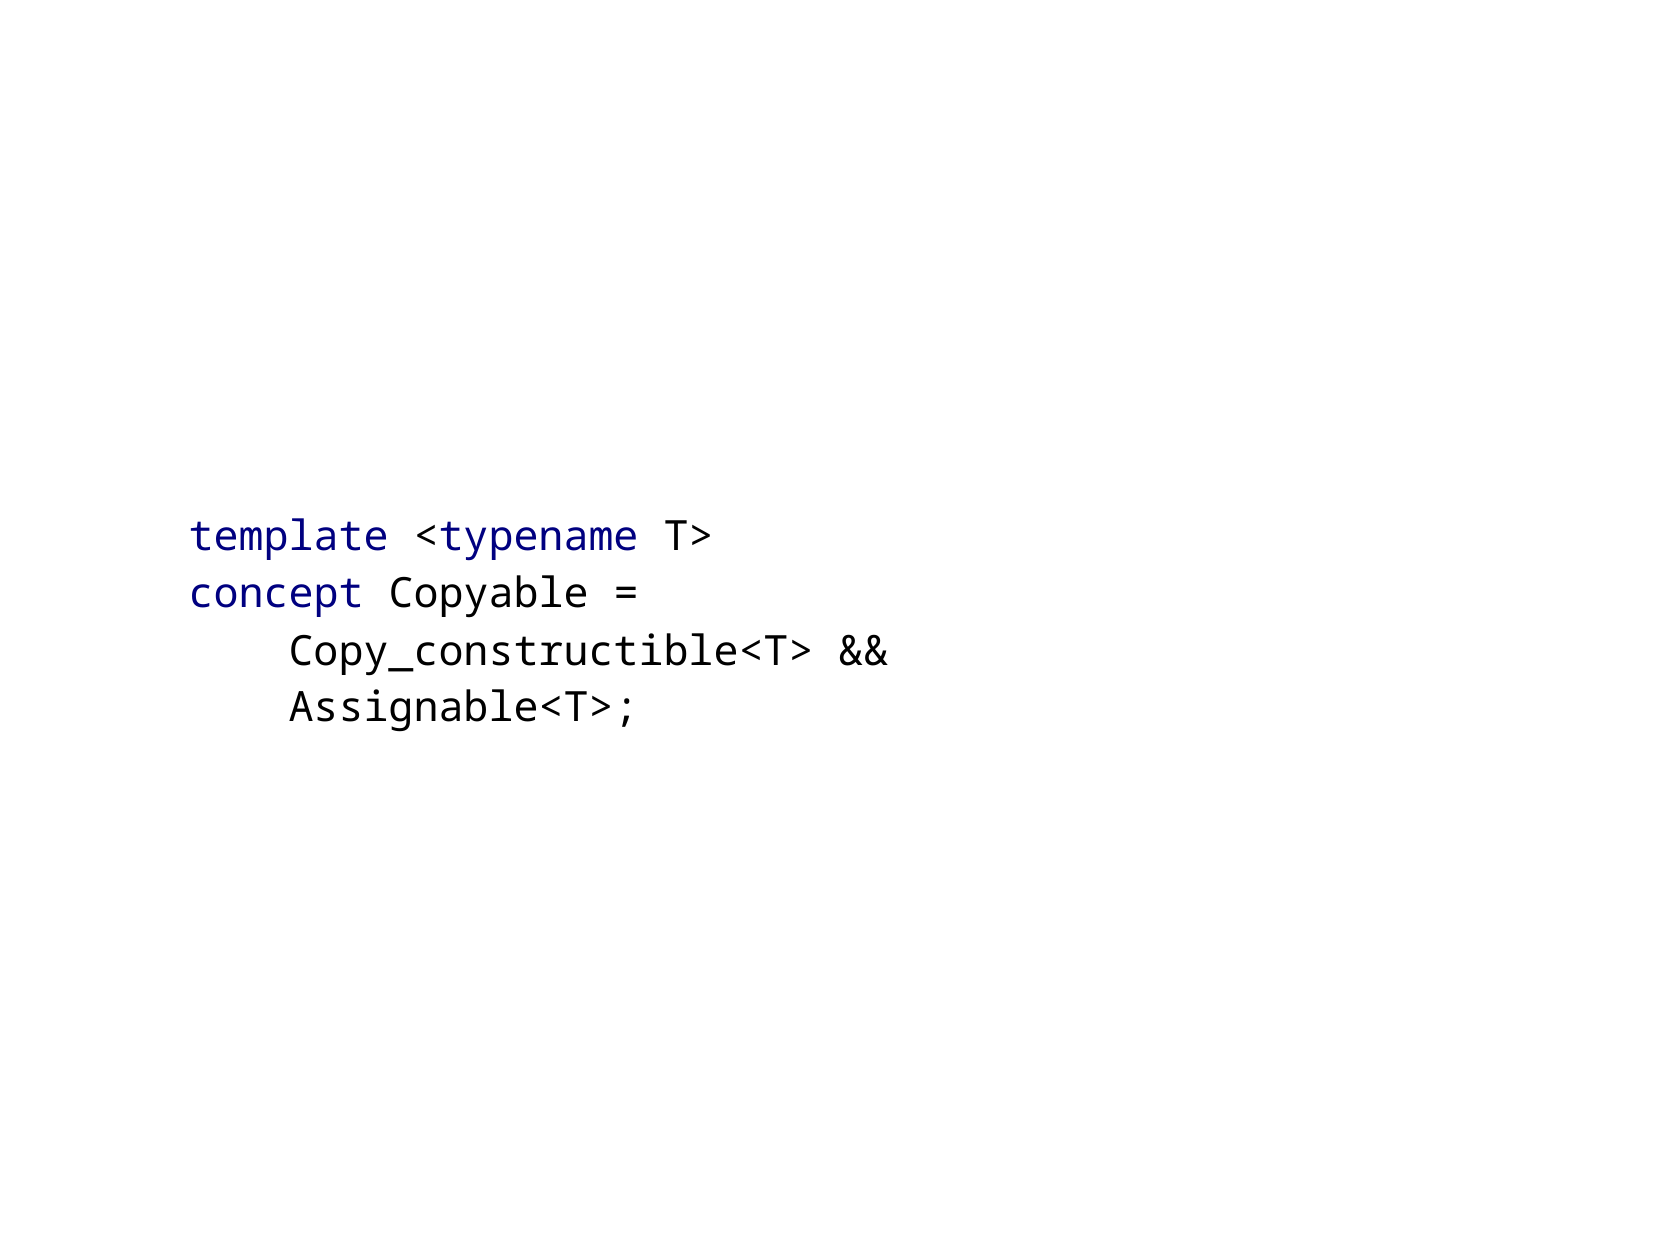

# template <typename T>
 concept Copyable =
 Copy_constructible<T> &&
 Assignable<T>;